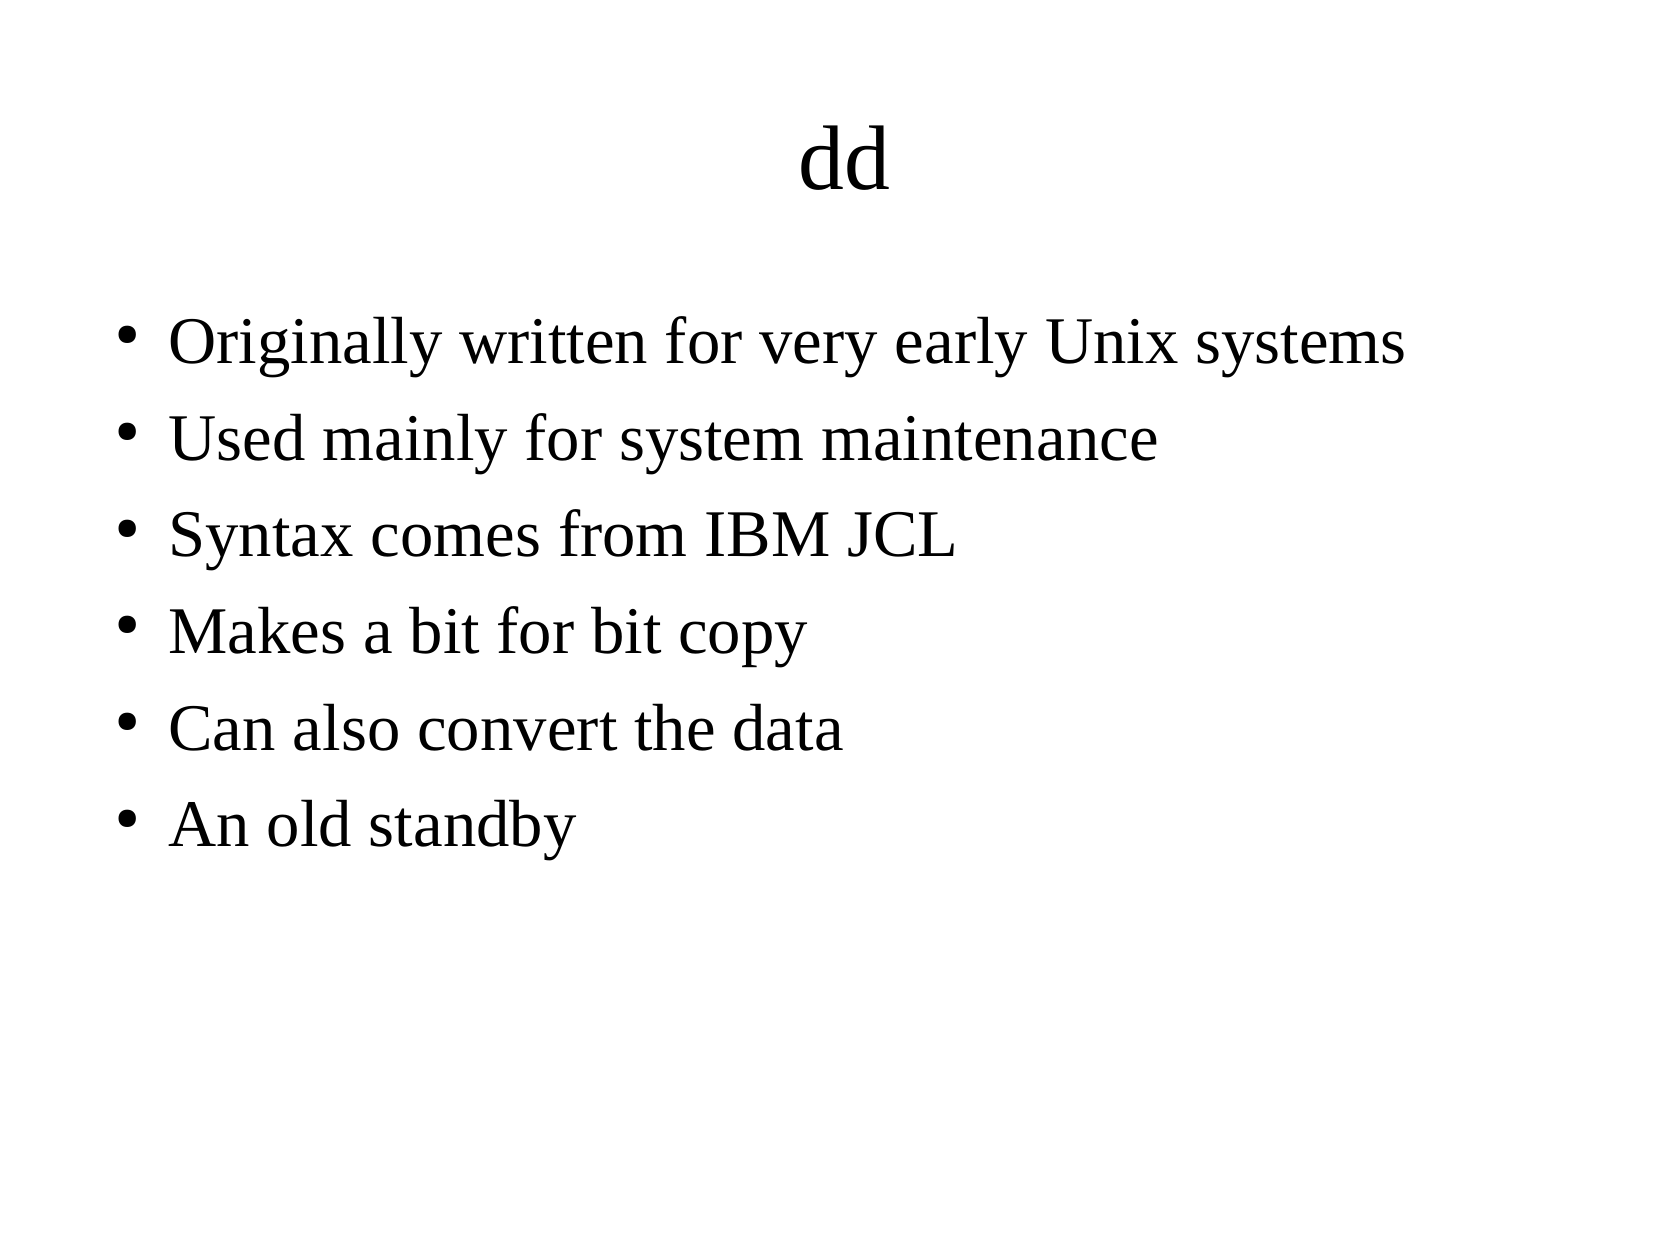

# dd
Originally written for very early Unix systems
Used mainly for system maintenance
Syntax comes from IBM JCL
Makes a bit for bit copy
Can also convert the data
An old standby